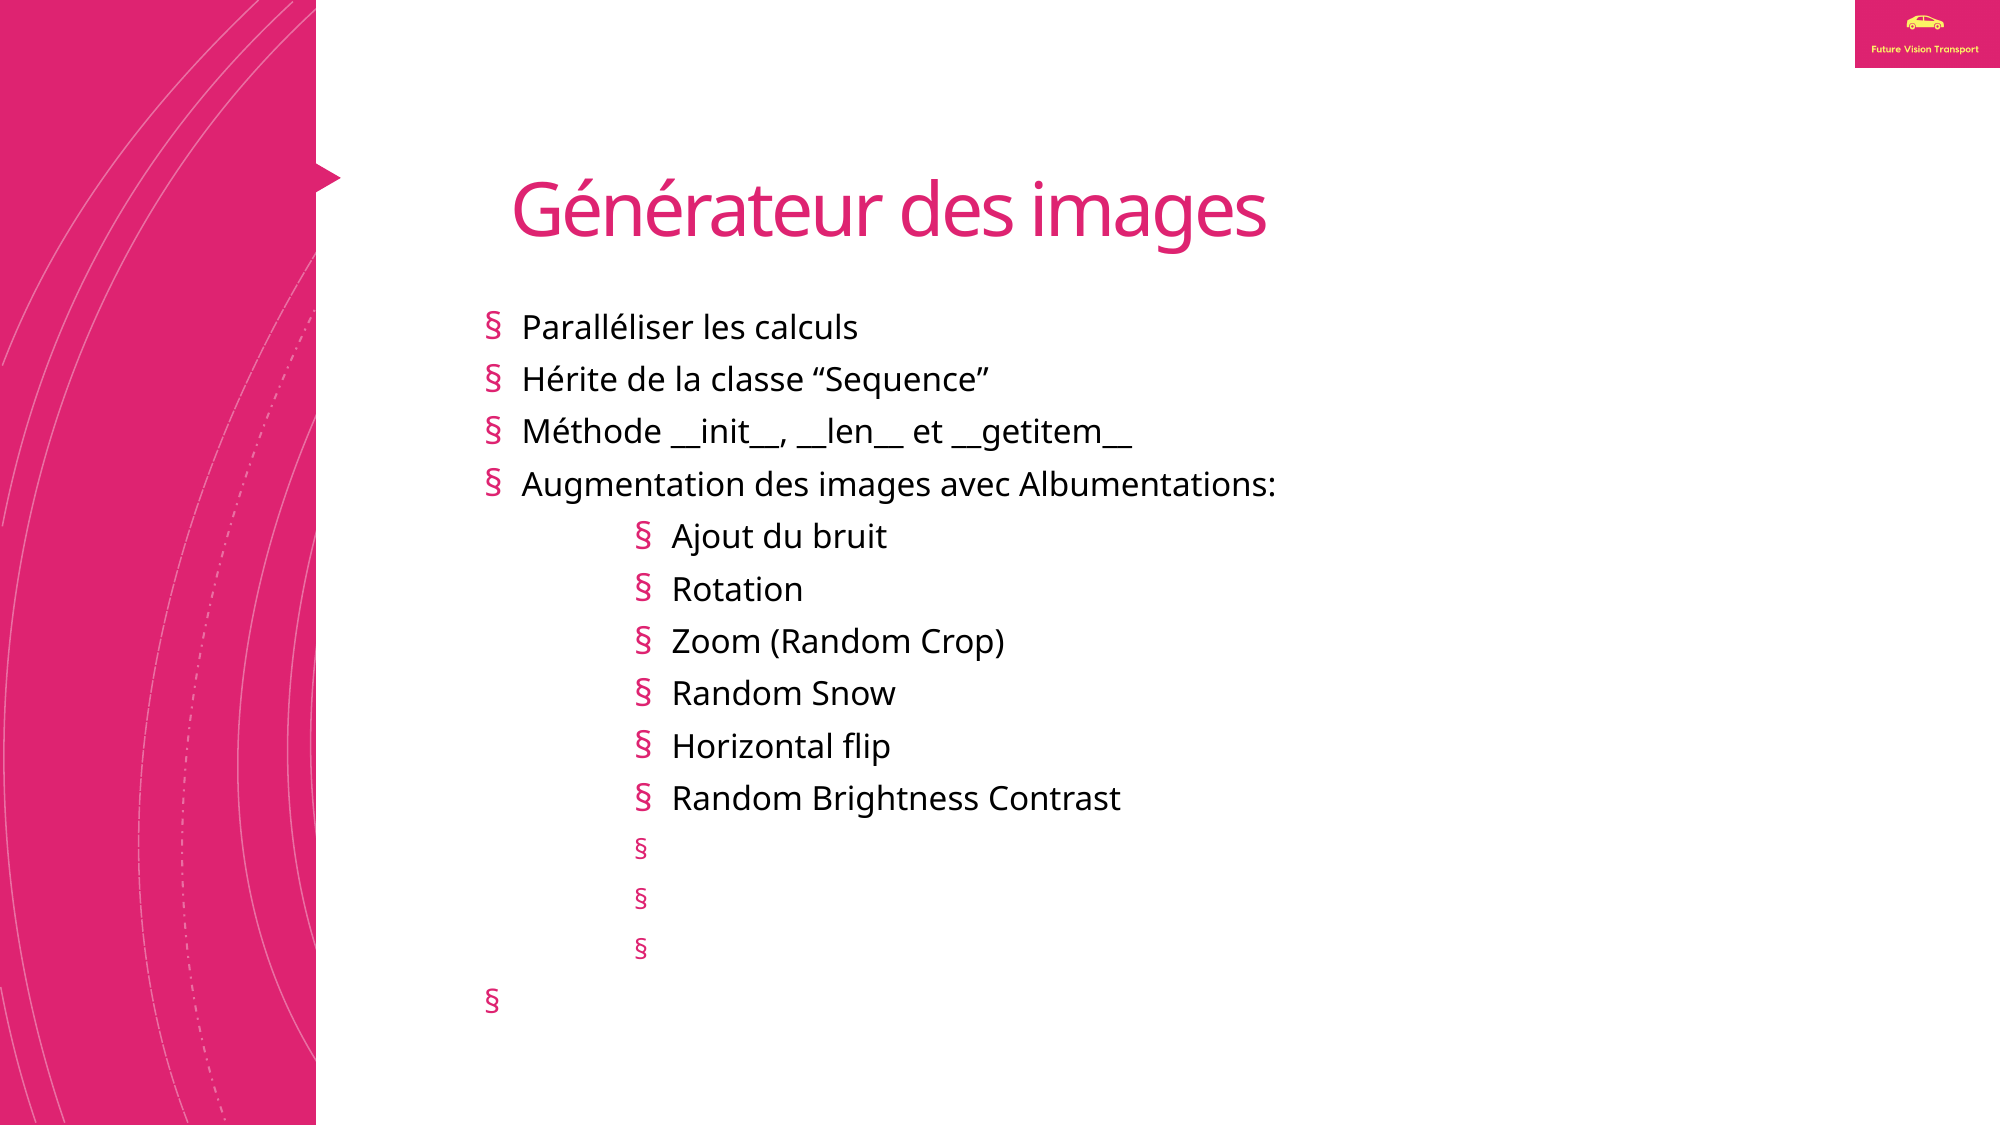

# Générateur des images
Paralléliser les calculs
Hérite de la classe “Sequence”
Méthode __init__, __len__ et __getitem__
Augmentation des images avec Albumentations:
Ajout du bruit
Rotation
Zoom (Random Crop)
Random Snow
Horizontal flip
Random Brightness Contrast